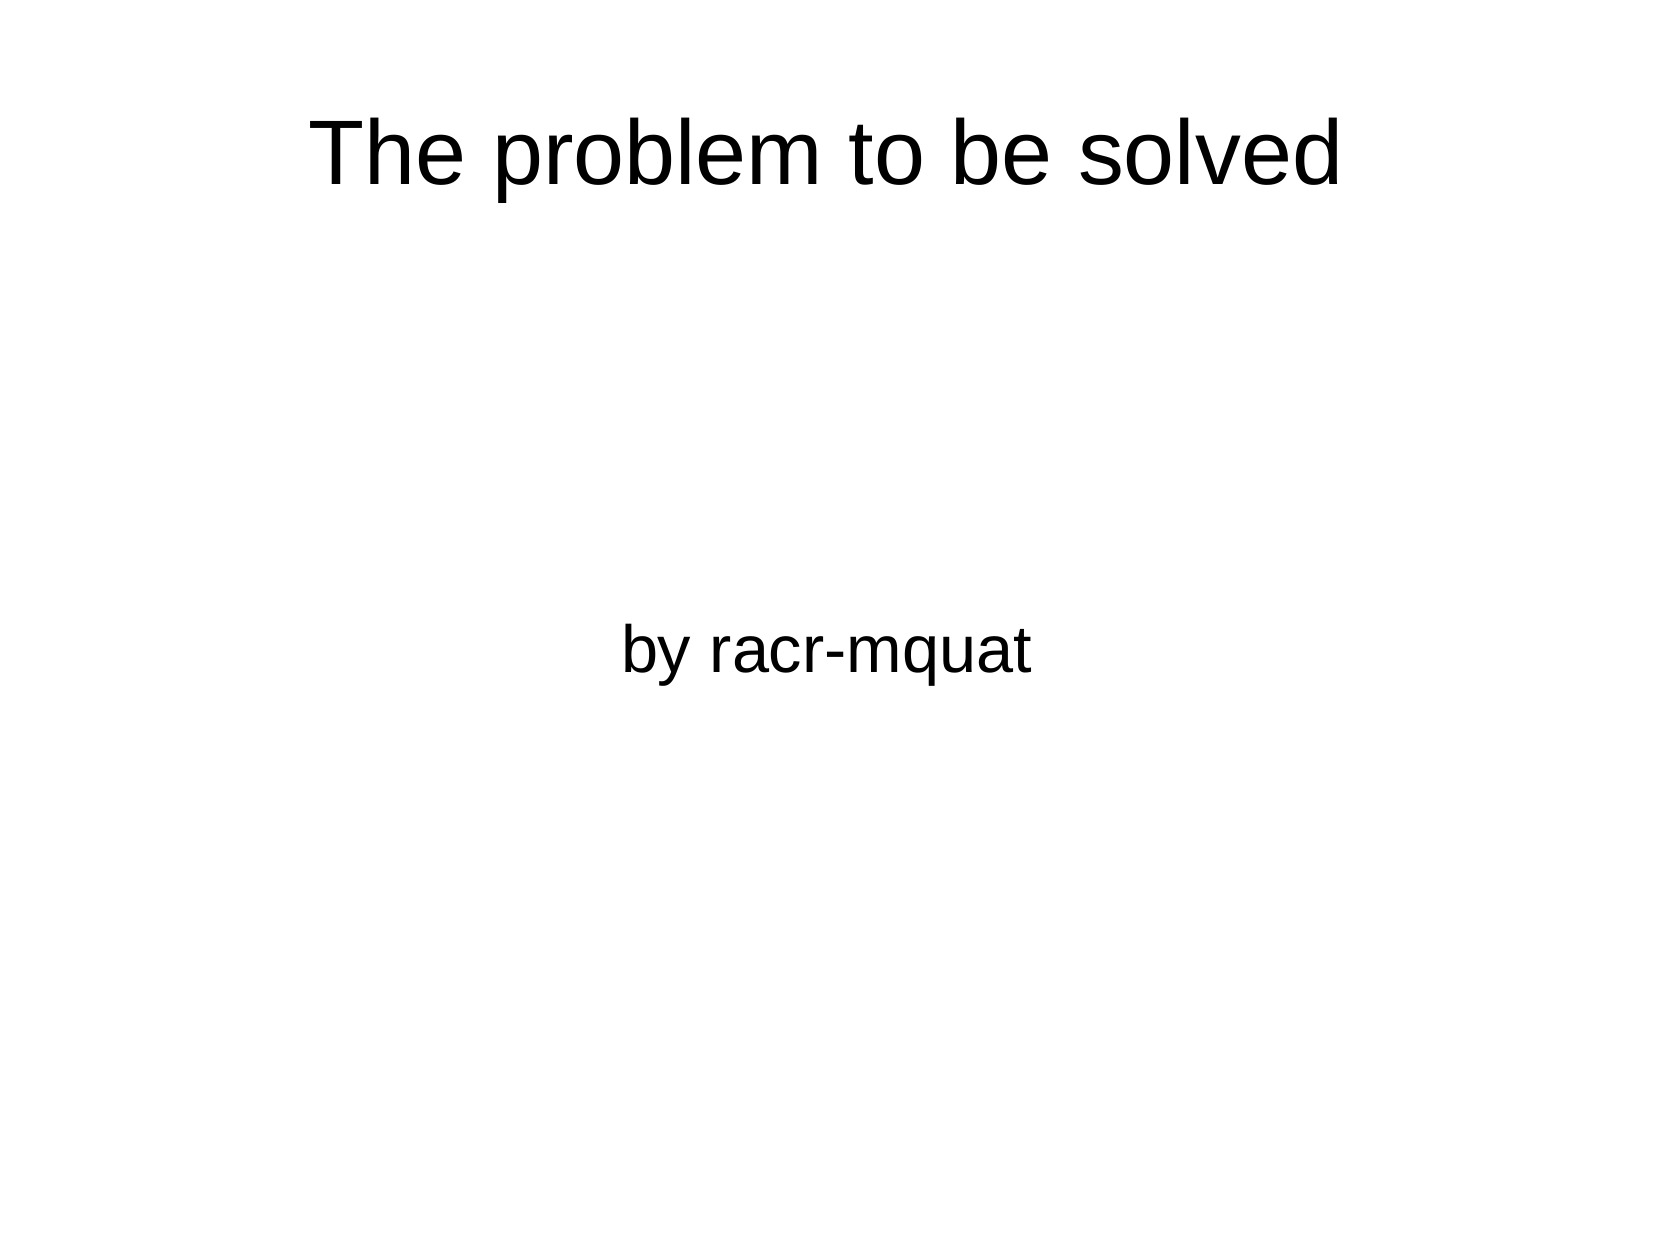

# The problem to be solved
by racr-mquat